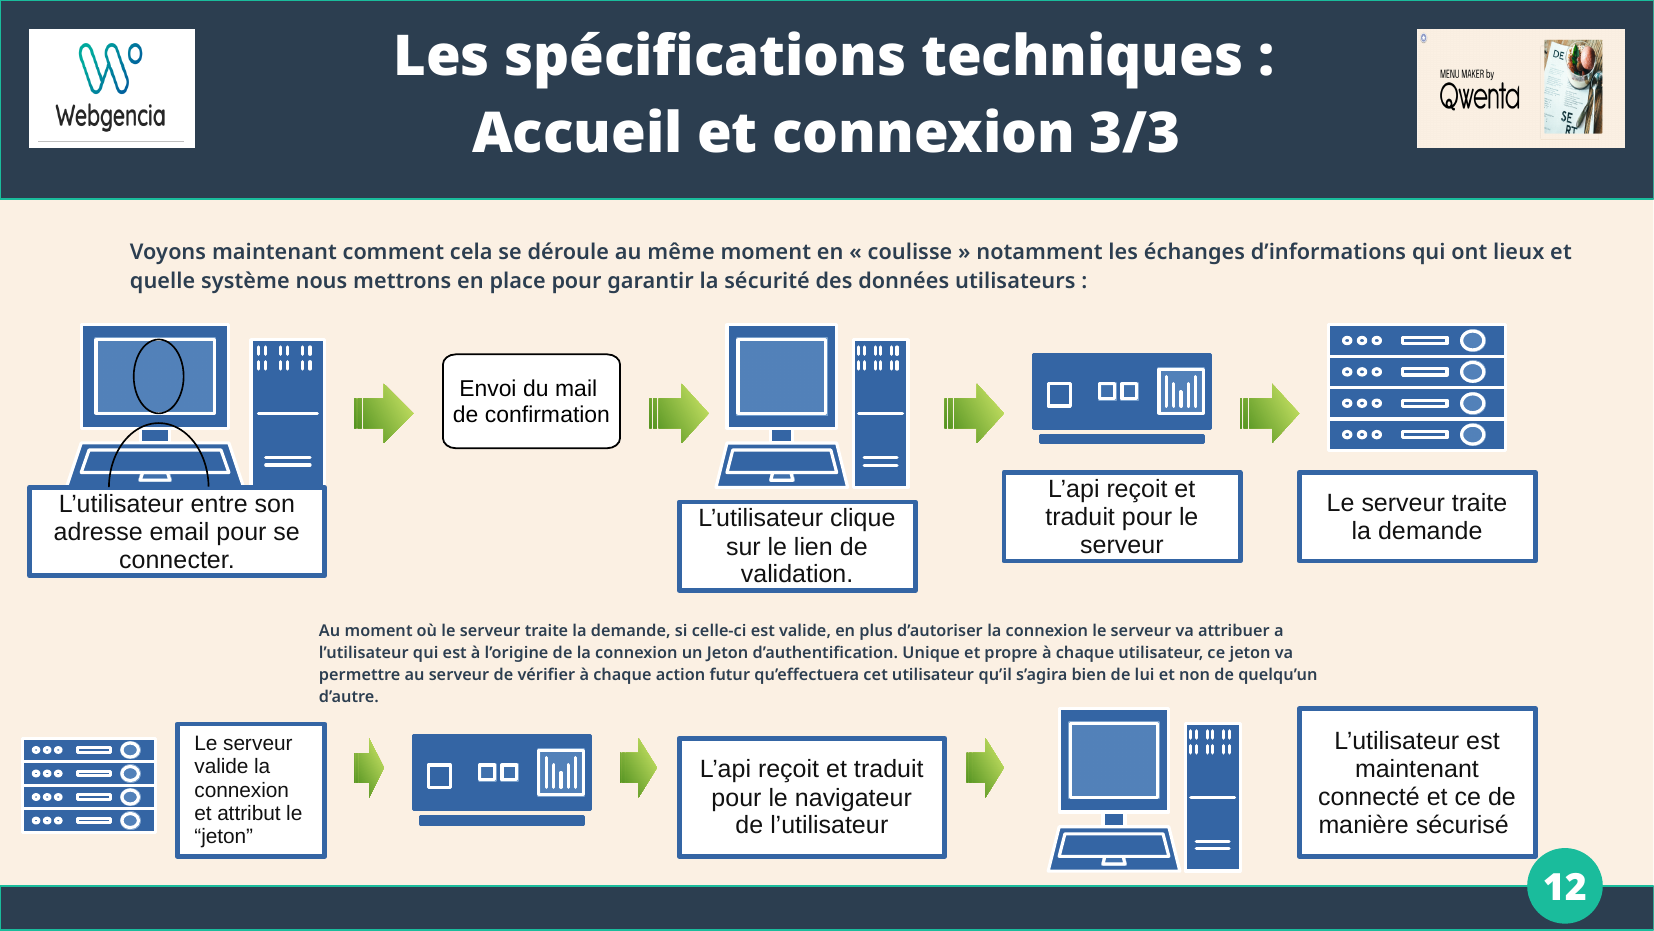

# Les spécifications techniques : Accueil et connexion 3/3
Voyons maintenant comment cela se déroule au même moment en « coulisse » notamment les échanges d’informations qui ont lieux et quelle système nous mettrons en place pour garantir la sécurité des données utilisateurs :
Envoi du mail
de confirmation
L’api reçoit et traduit pour le serveur
Le serveur traite la demande
L’utilisateur entre son adresse email pour se connecter.
L’utilisateur clique sur le lien de validation.
Au moment où le serveur traite la demande, si celle-ci est valide, en plus d’autoriser la connexion le serveur va attribuer a l’utilisateur qui est à l’origine de la connexion un Jeton d’authentification. Unique et propre à chaque utilisateur, ce jeton va permettre au serveur de vérifier à chaque action futur qu’effectuera cet utilisateur qu’il s’agira bien de lui et non de quelqu’un d’autre.
L’utilisateur est maintenant connecté et ce de manière sécurisé
Le serveur valide la connexion et attribut le “jeton”
L’api reçoit et traduit pour le navigateur de l’utilisateur
12